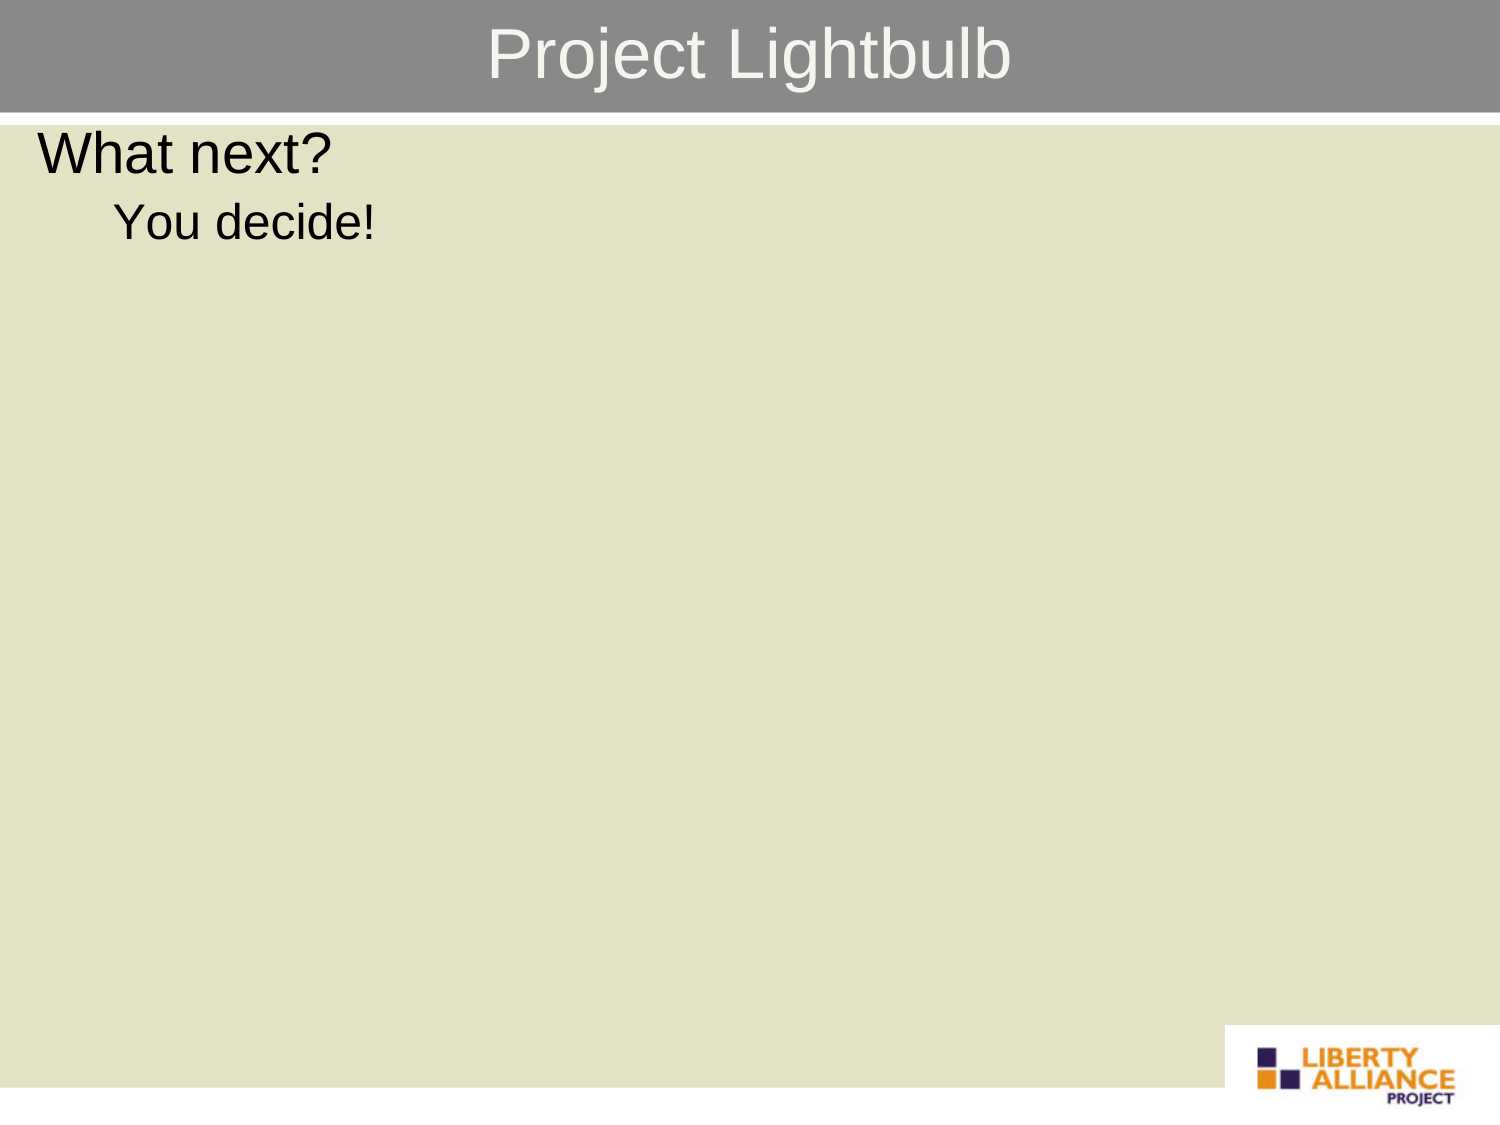

# Project Lightbulb
What next?
You decide!